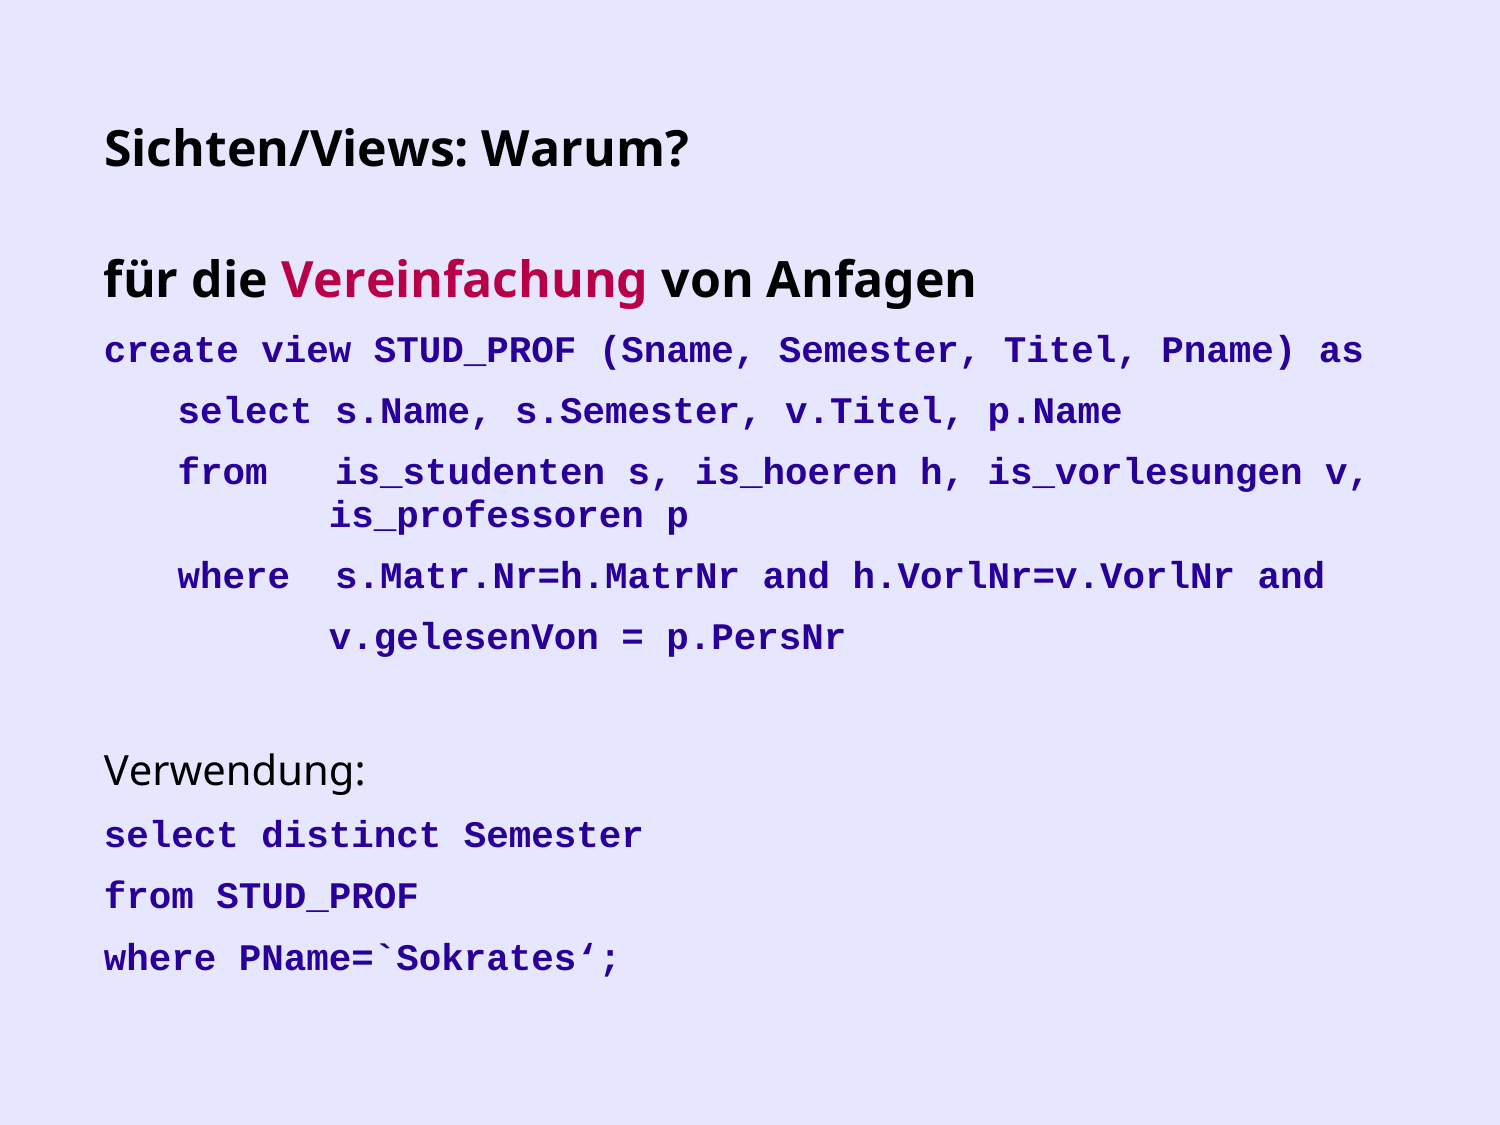

# Sichten/Views: Warum?
für die Vereinfachung von Anfagen
create view STUD_PROF (Sname, Semester, Titel, Pname) as
	select s.Name, s.Semester, v.Titel, p.Name
	from is_studenten s, is_hoeren h, is_vorlesungen v,
 is_professoren p
	where s.Matr.Nr=h.MatrNr and h.VorlNr=v.VorlNr and
 v.gelesenVon = p.PersNr
Verwendung:
select distinct Semester
from STUD_PROF
where PName=`Sokrates‘;